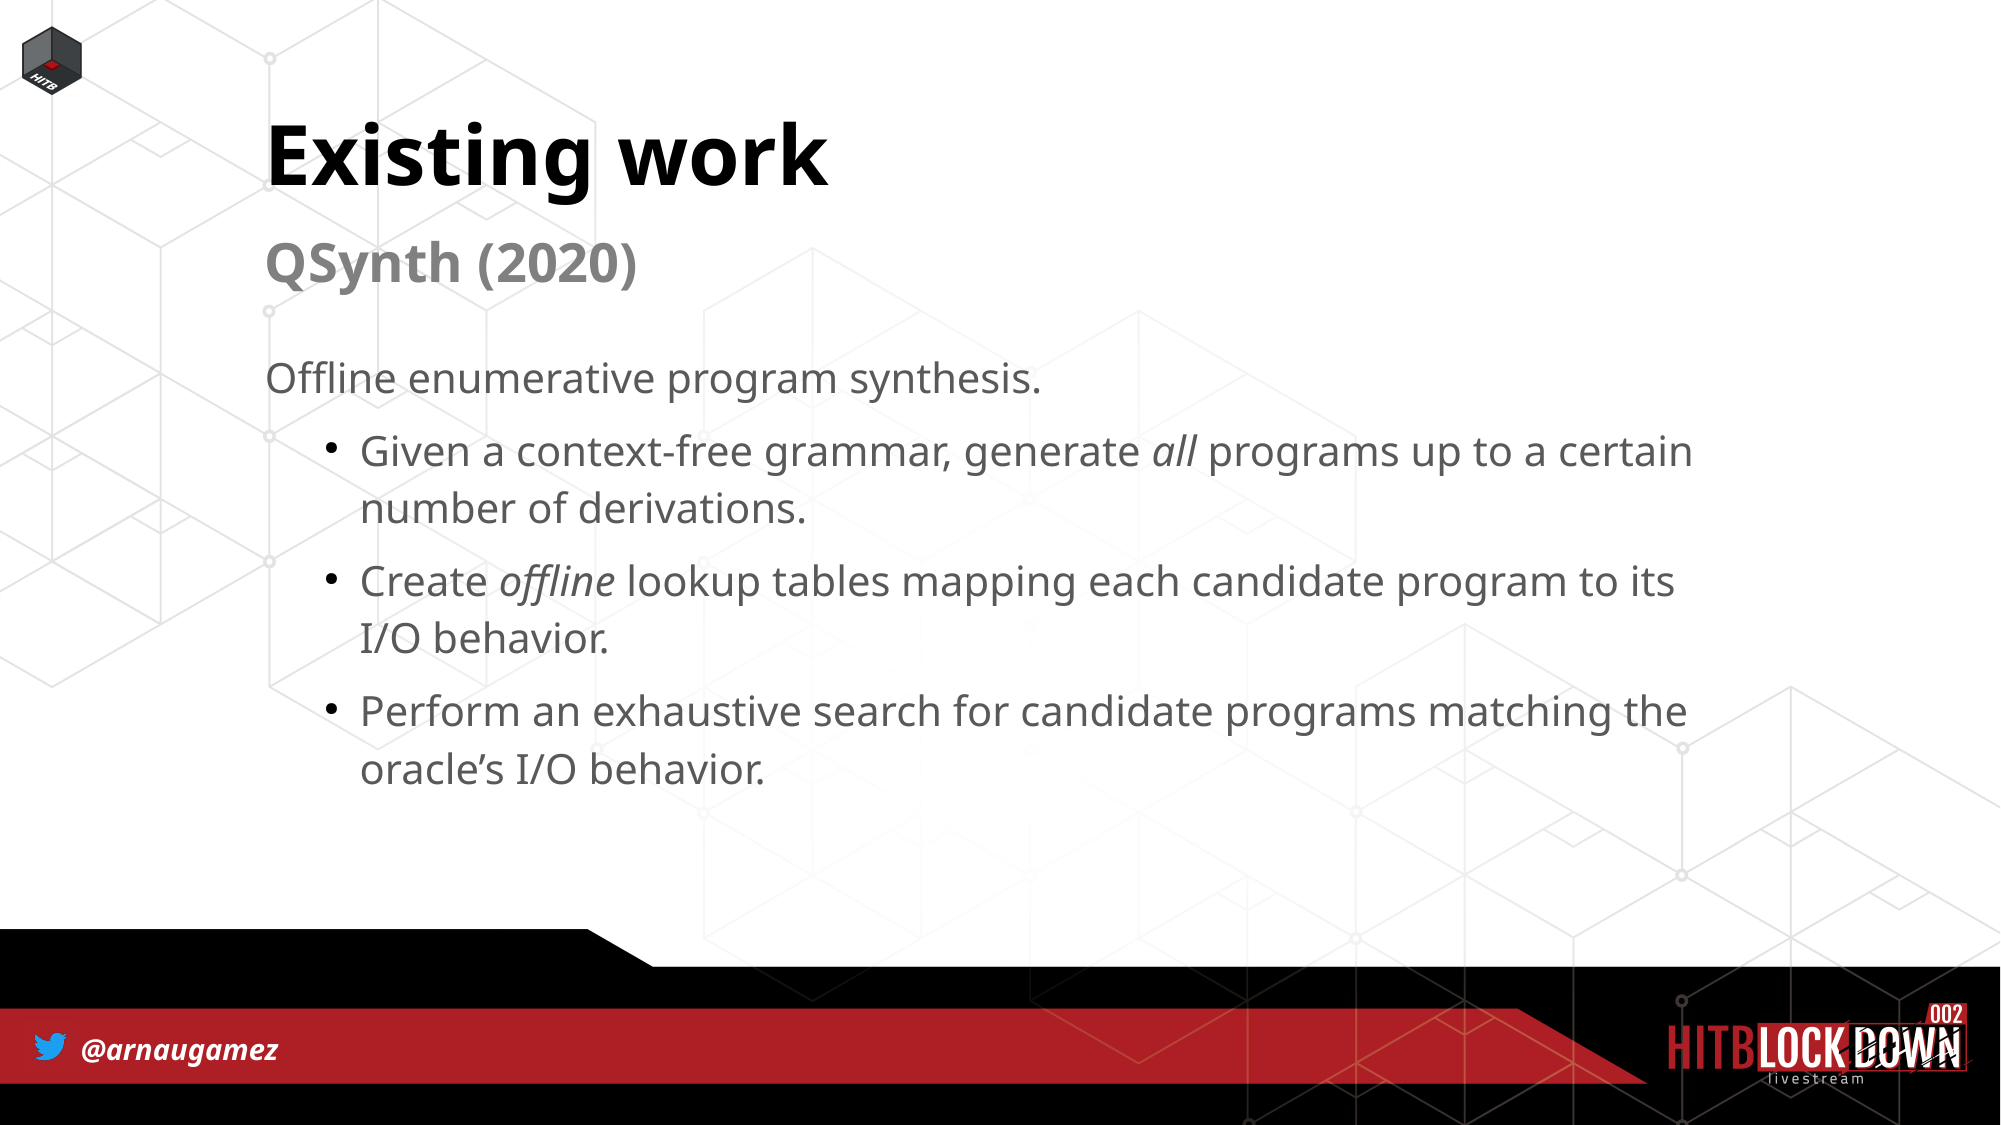

# Existing work
QSynth (2020)
Offline enumerative program synthesis.
Given a context-free grammar, generate all programs up to a certain number of derivations.
Create offline lookup tables mapping each candidate program to its I/O behavior.
Perform an exhaustive search for candidate programs matching the oracle’s I/O behavior.